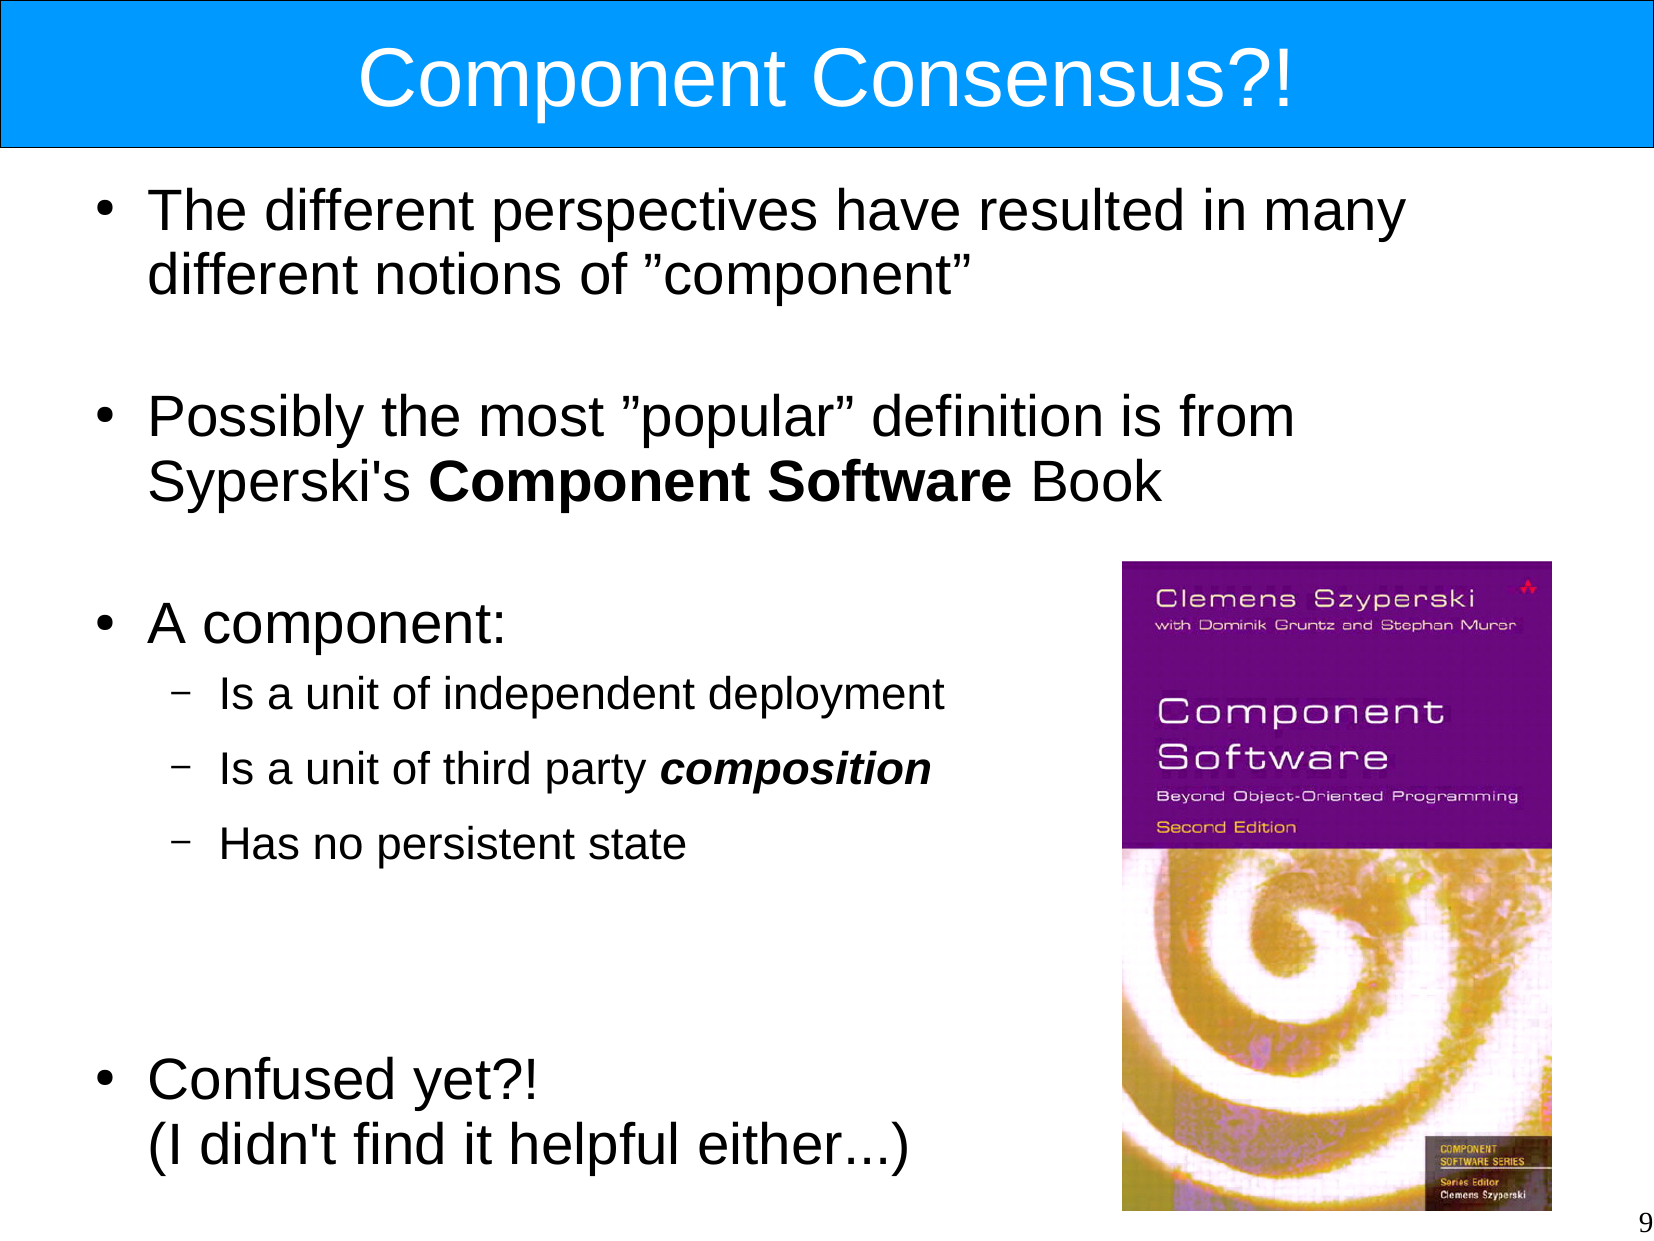

# Component Consensus?!
The different perspectives have resulted in many different notions of ”component”
Possibly the most ”popular” definition is from Syperski's Component Software Book
A component:
Is a unit of independent deployment
Is a unit of third party composition
Has no persistent state
Confused yet?!
(I didn't find it helpful either...)
9